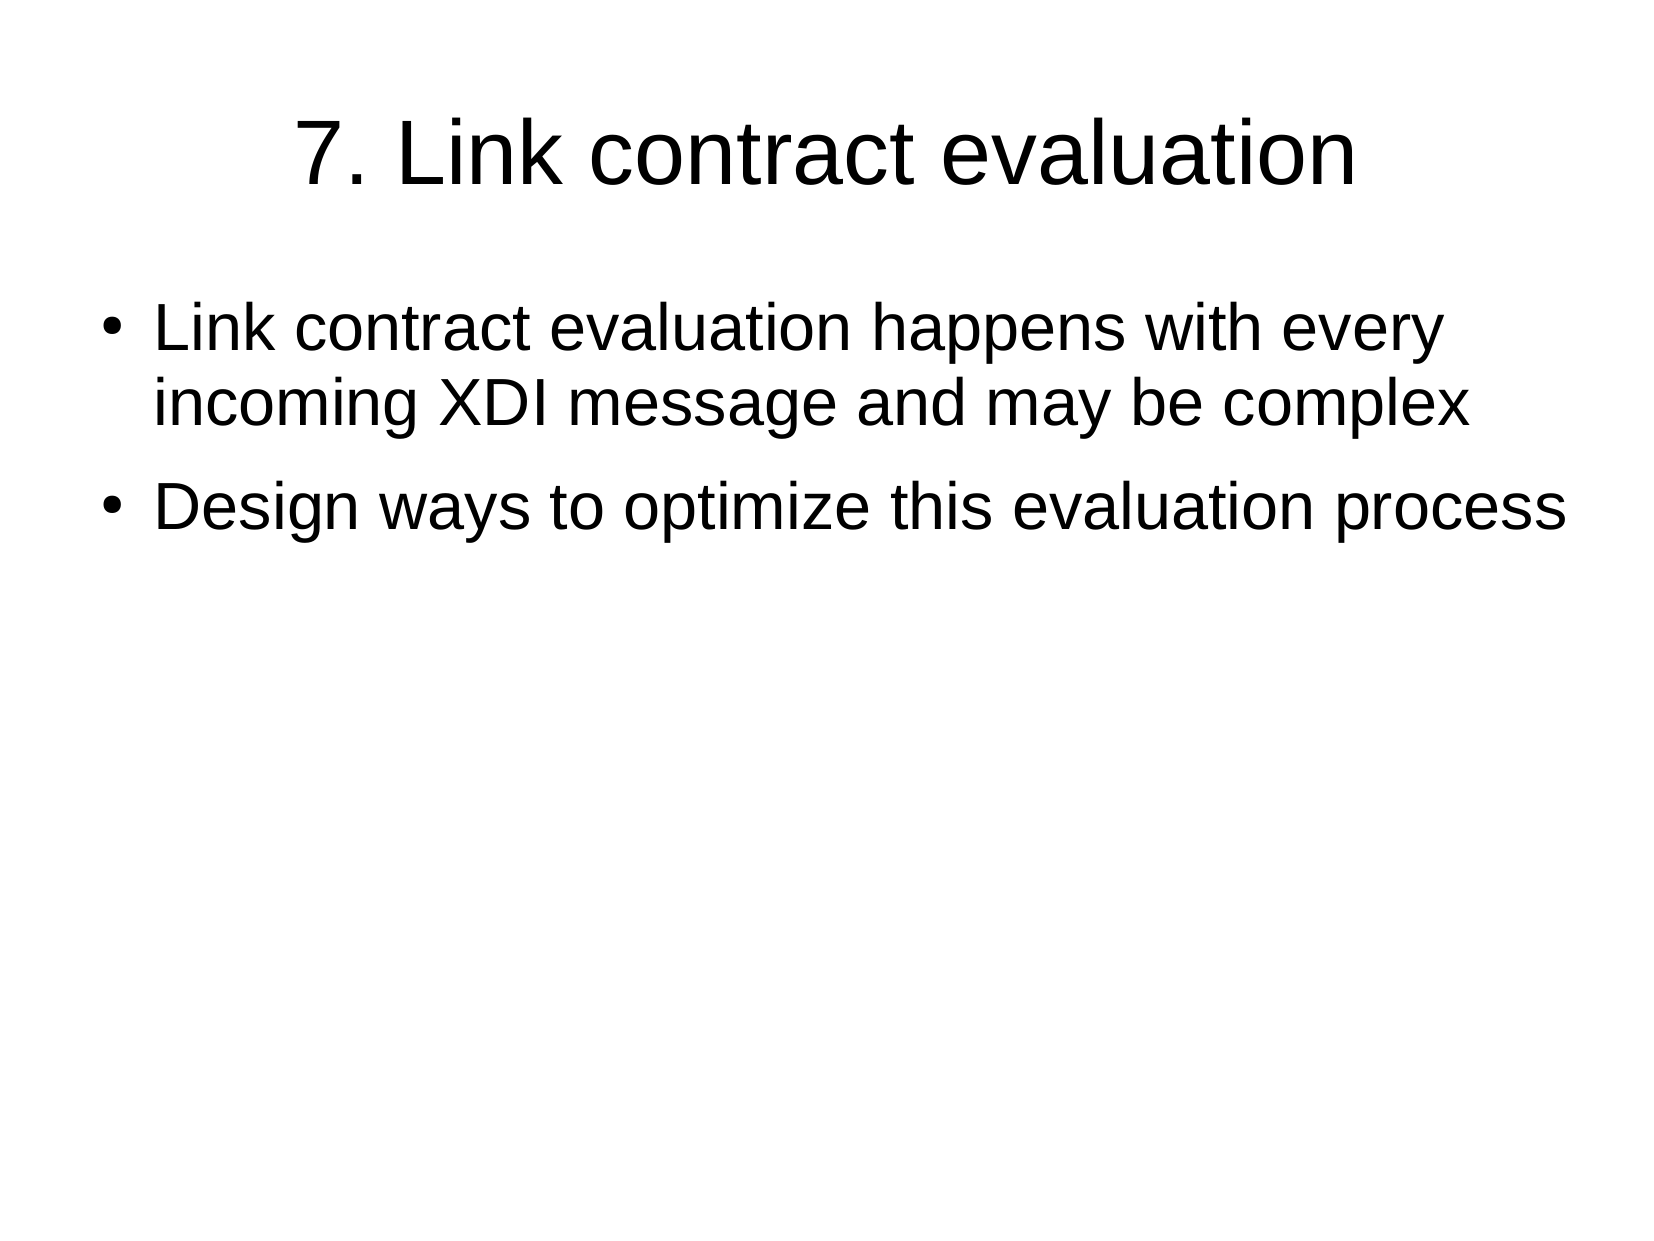

# 7. Link contract evaluation
Link contract evaluation happens with every incoming XDI message and may be complex
Design ways to optimize this evaluation process